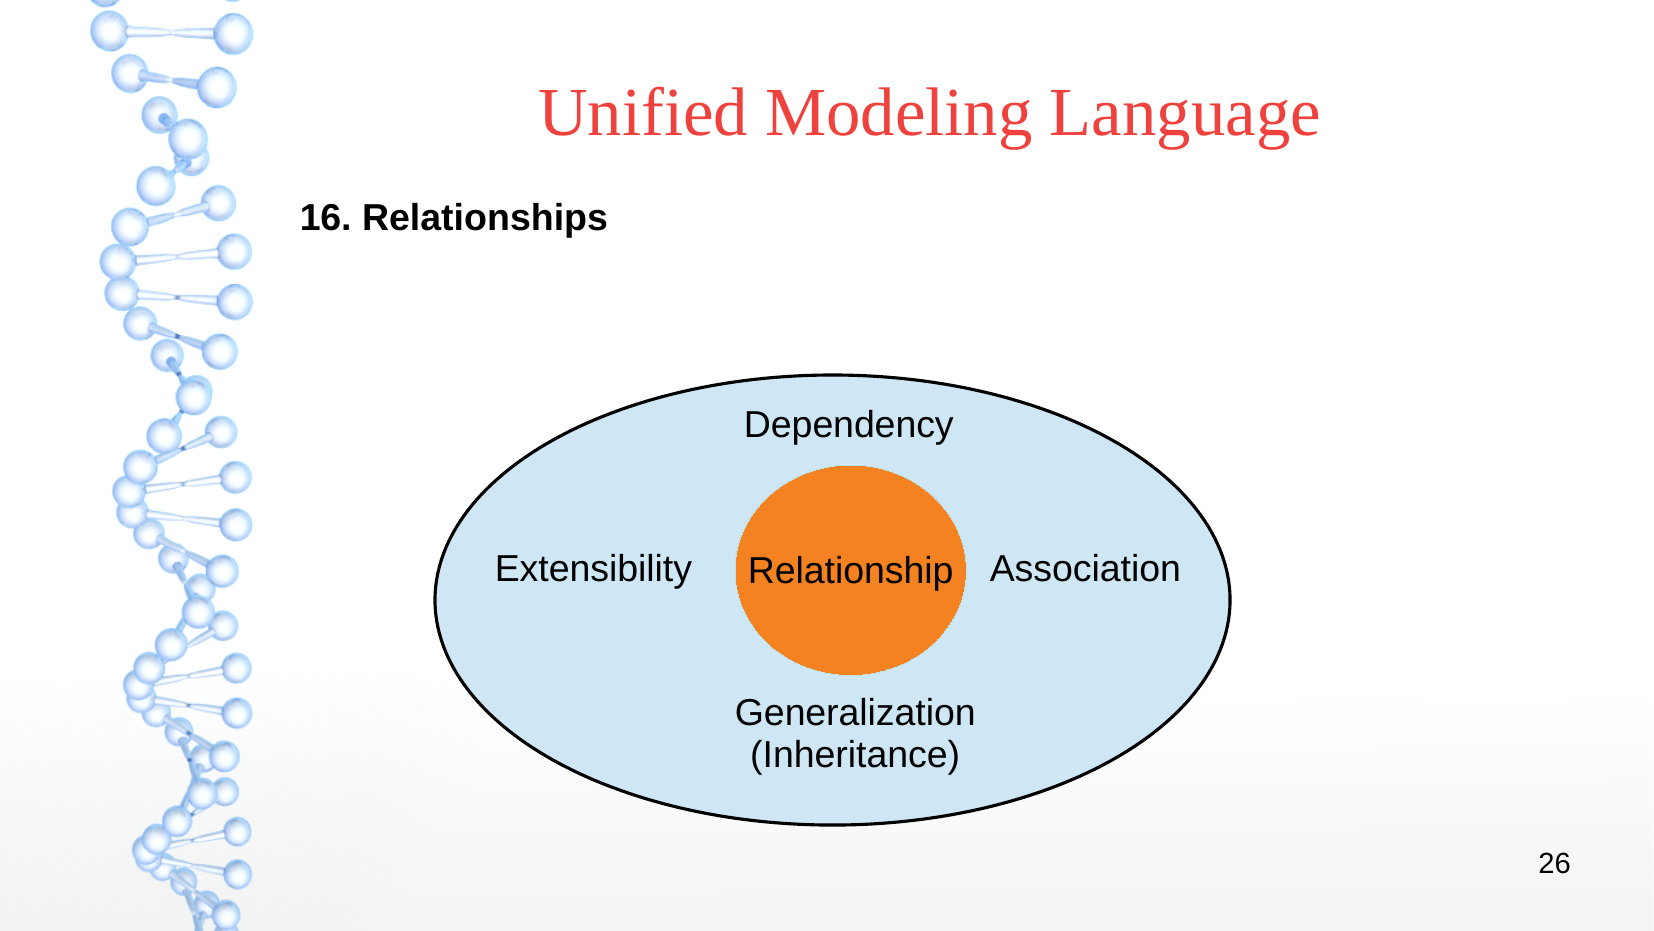

# Unified Modeling Language
16. Relationships
Dependency
Relationship
Extensibility
Association
Generalization
(Inheritance)
26